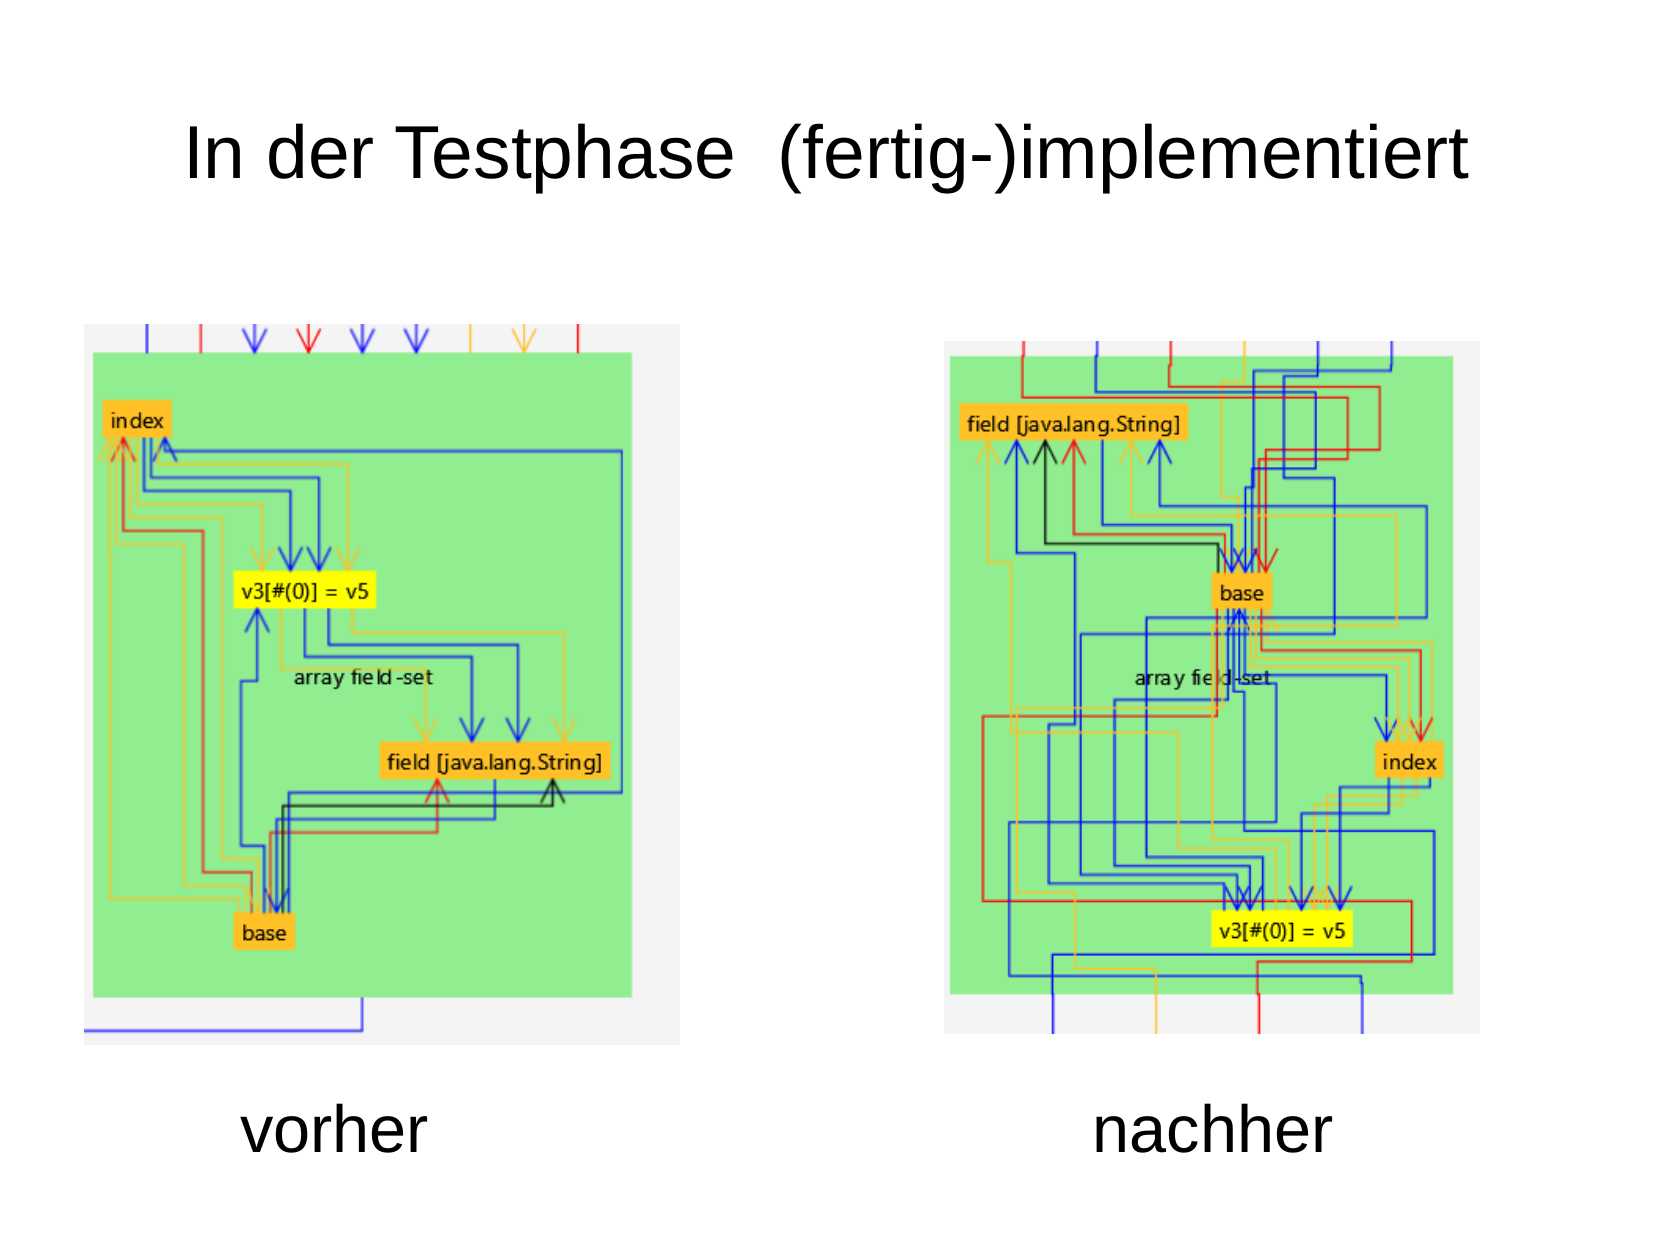

# In der Testphase (fertig-)implementiert
 vorher nachher